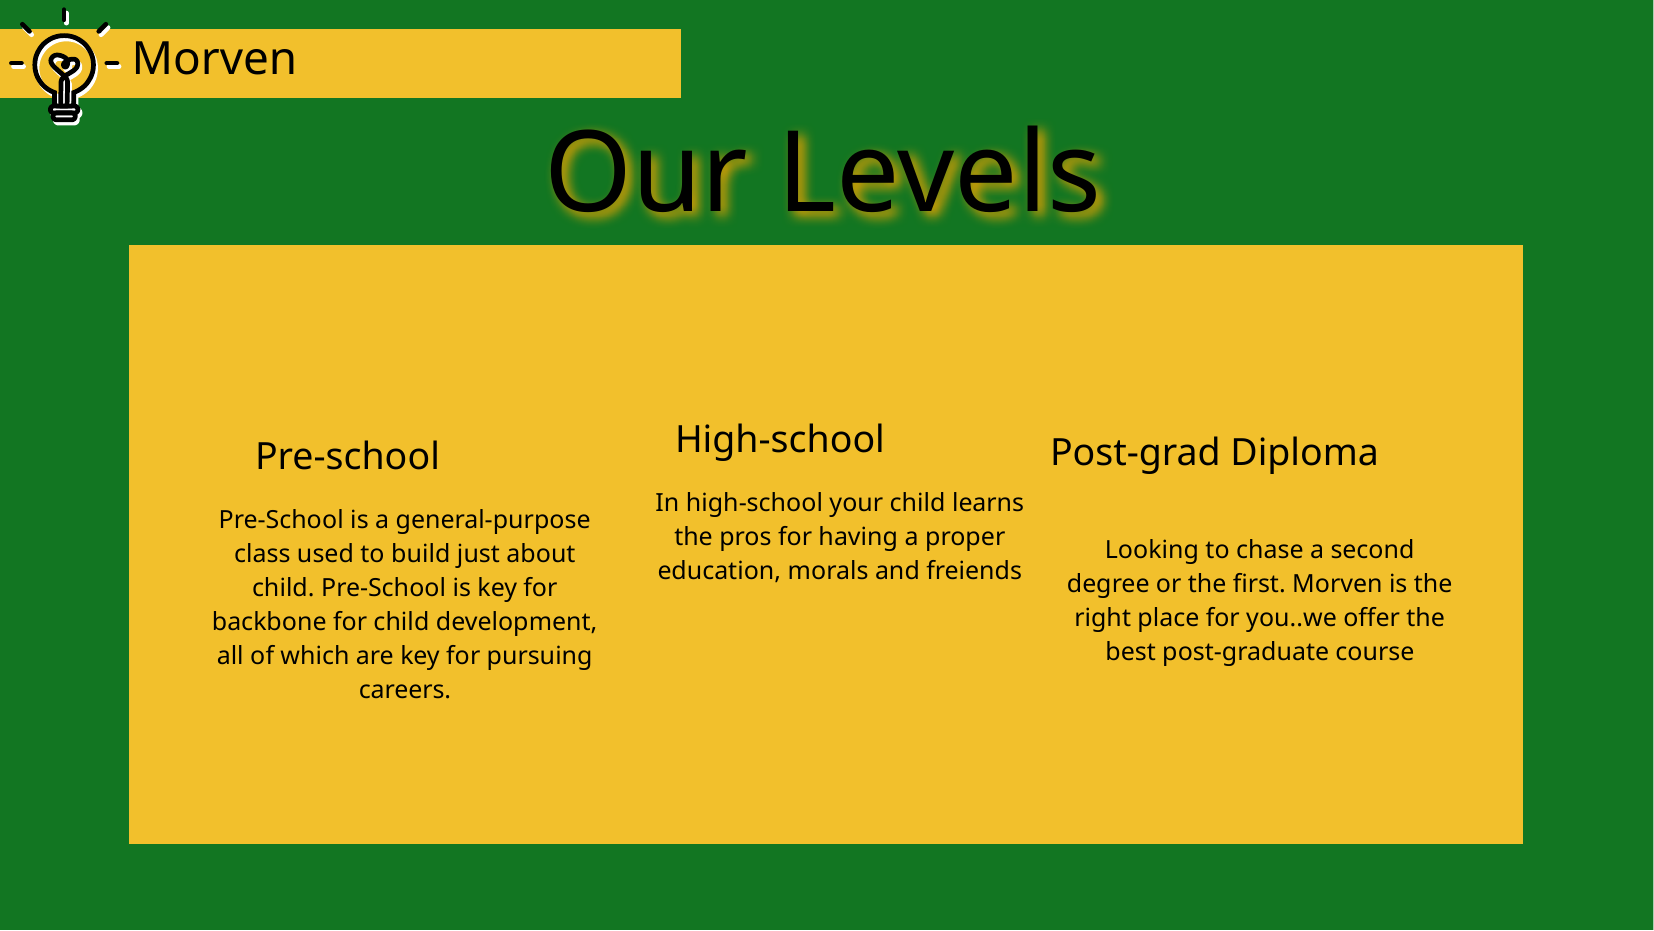

# Morven
Our Levels
Post-grad Diploma
High-school
Pre-school
Looking to chase a second degree or the first. Morven is the right place for you..we offer the best post-graduate course
Pre-School is a general-purpose class used to build just about child. Pre-School is key for backbone for child development, all of which are key for pursuing careers.
In high-school your child learns the pros for having a proper education, morals and freiends